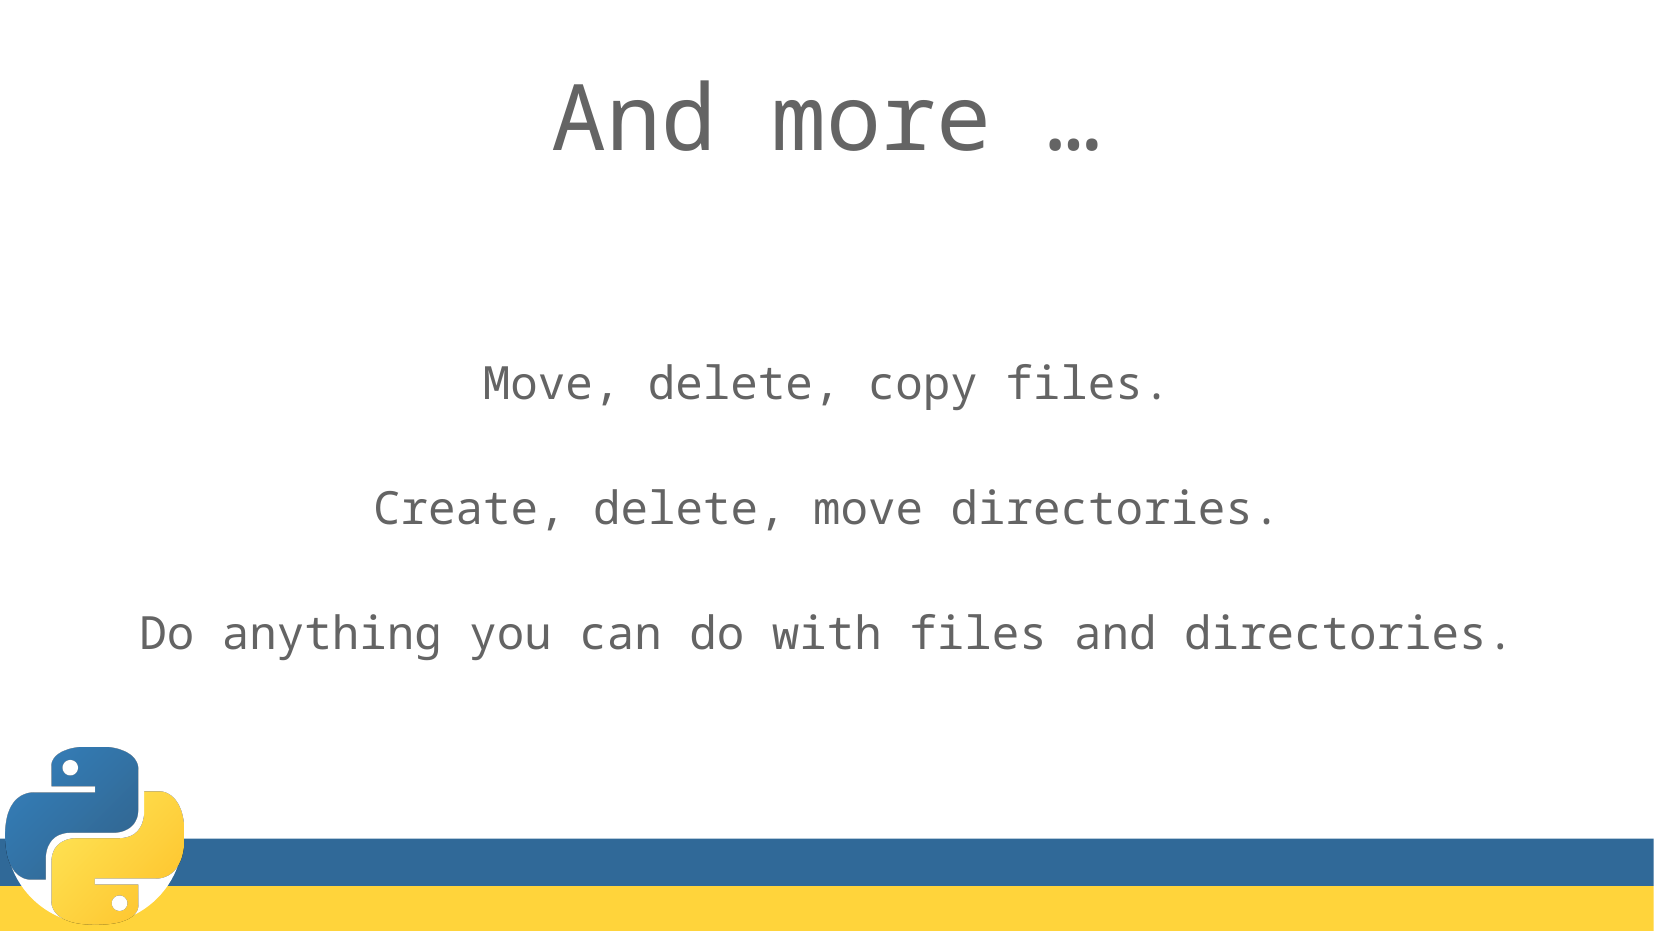

# And more …
Move, delete, copy files.
Create, delete, move directories.
Do anything you can do with files and directories.